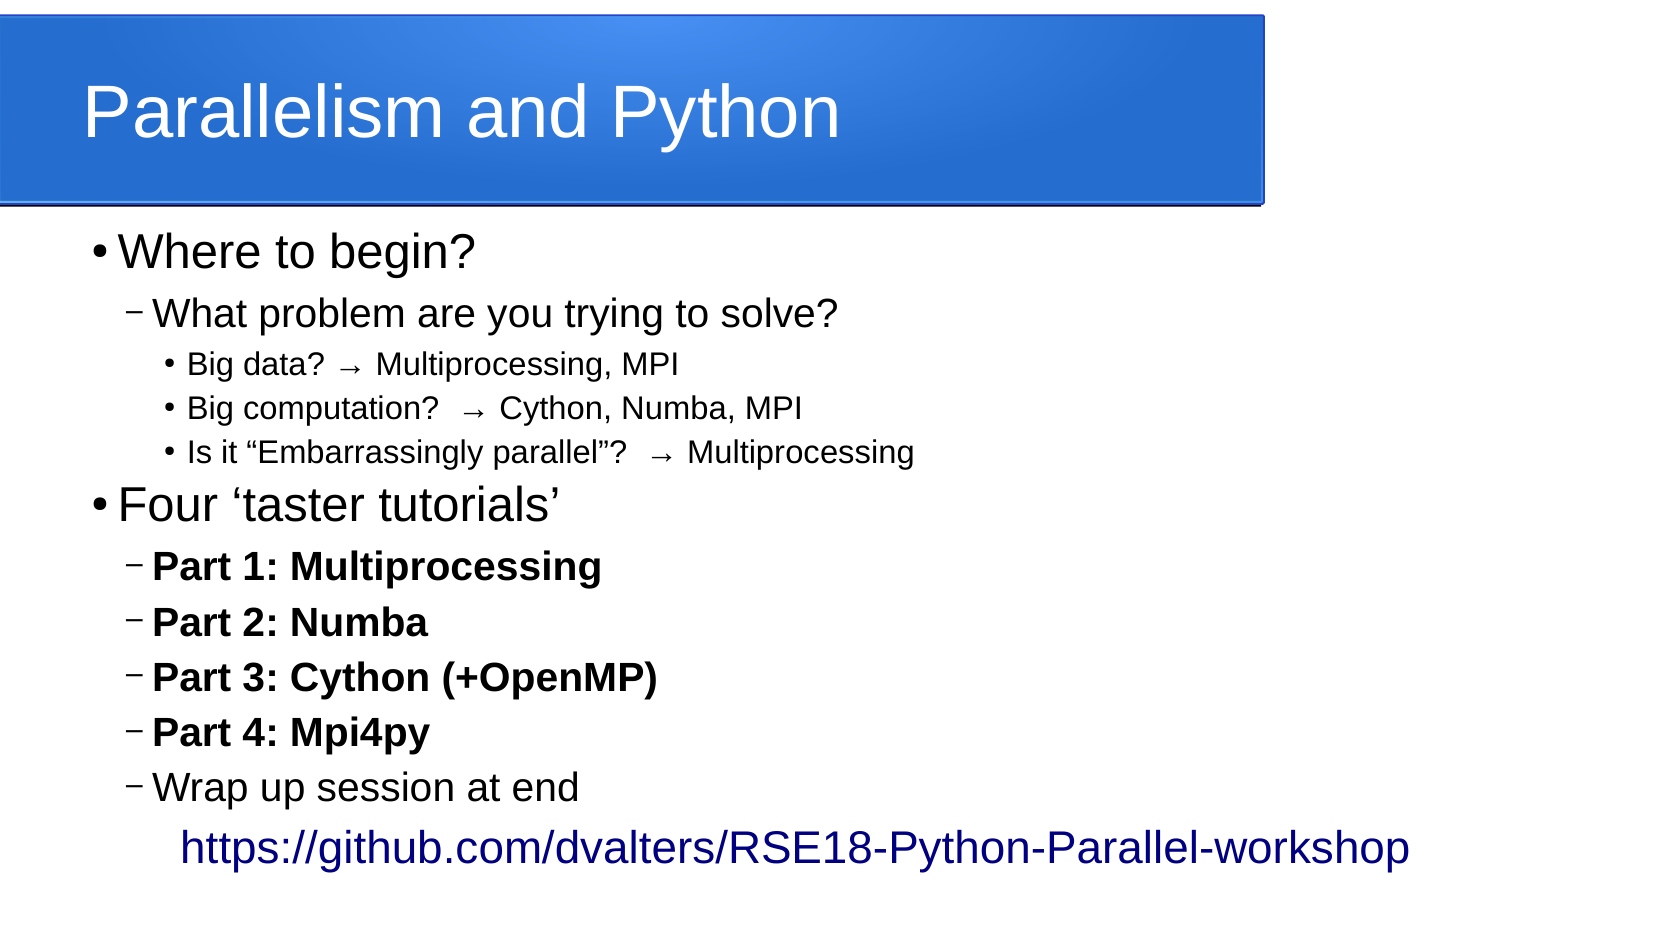

# Parallelism and Python
Where to begin?
What problem are you trying to solve?
Big data? → Multiprocessing, MPI
Big computation? → Cython, Numba, MPI
Is it “Embarrassingly parallel”? → Multiprocessing
Four ‘taster tutorials’
Part 1: Multiprocessing
Part 2: Numba
Part 3: Cython (+OpenMP)
Part 4: Mpi4py
Wrap up session at end
https://github.com/dvalters/RSE18-Python-Parallel-workshop